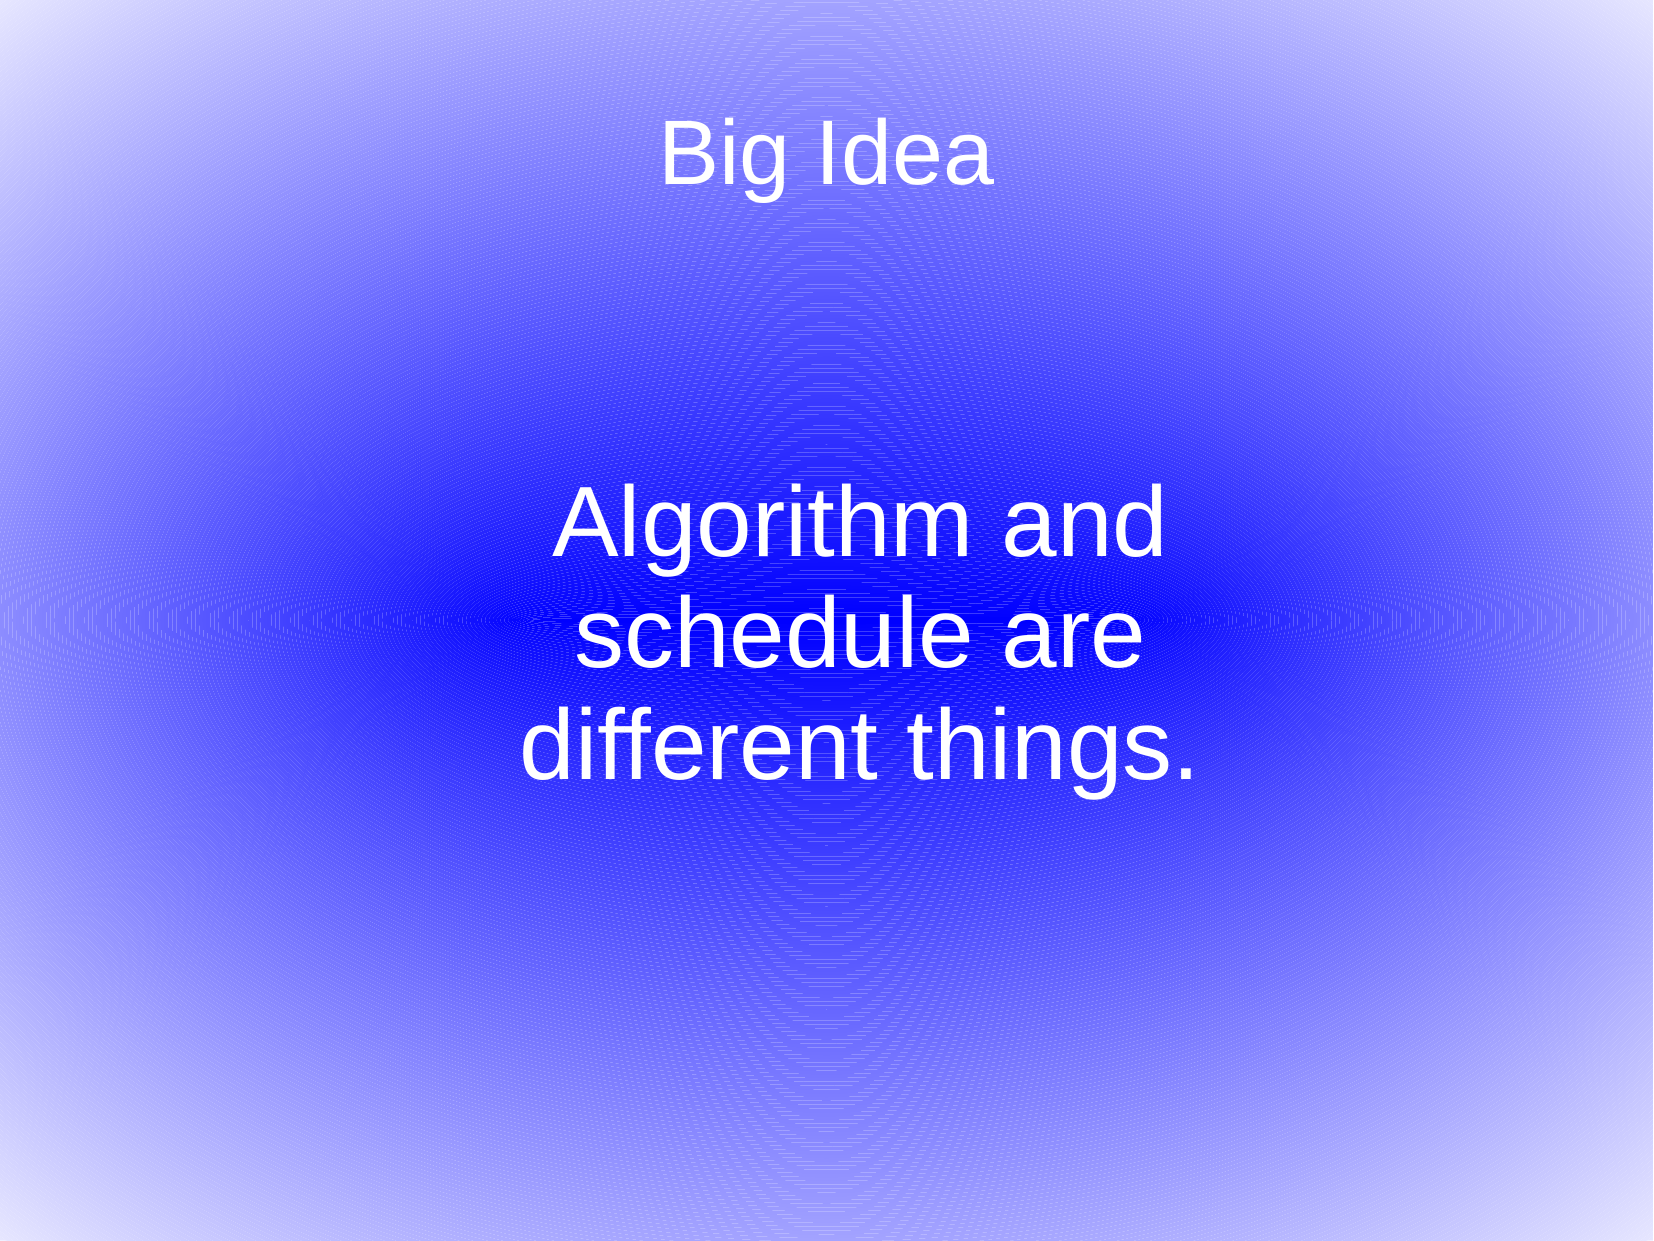

# Big Idea
Algorithm and schedule are different things.